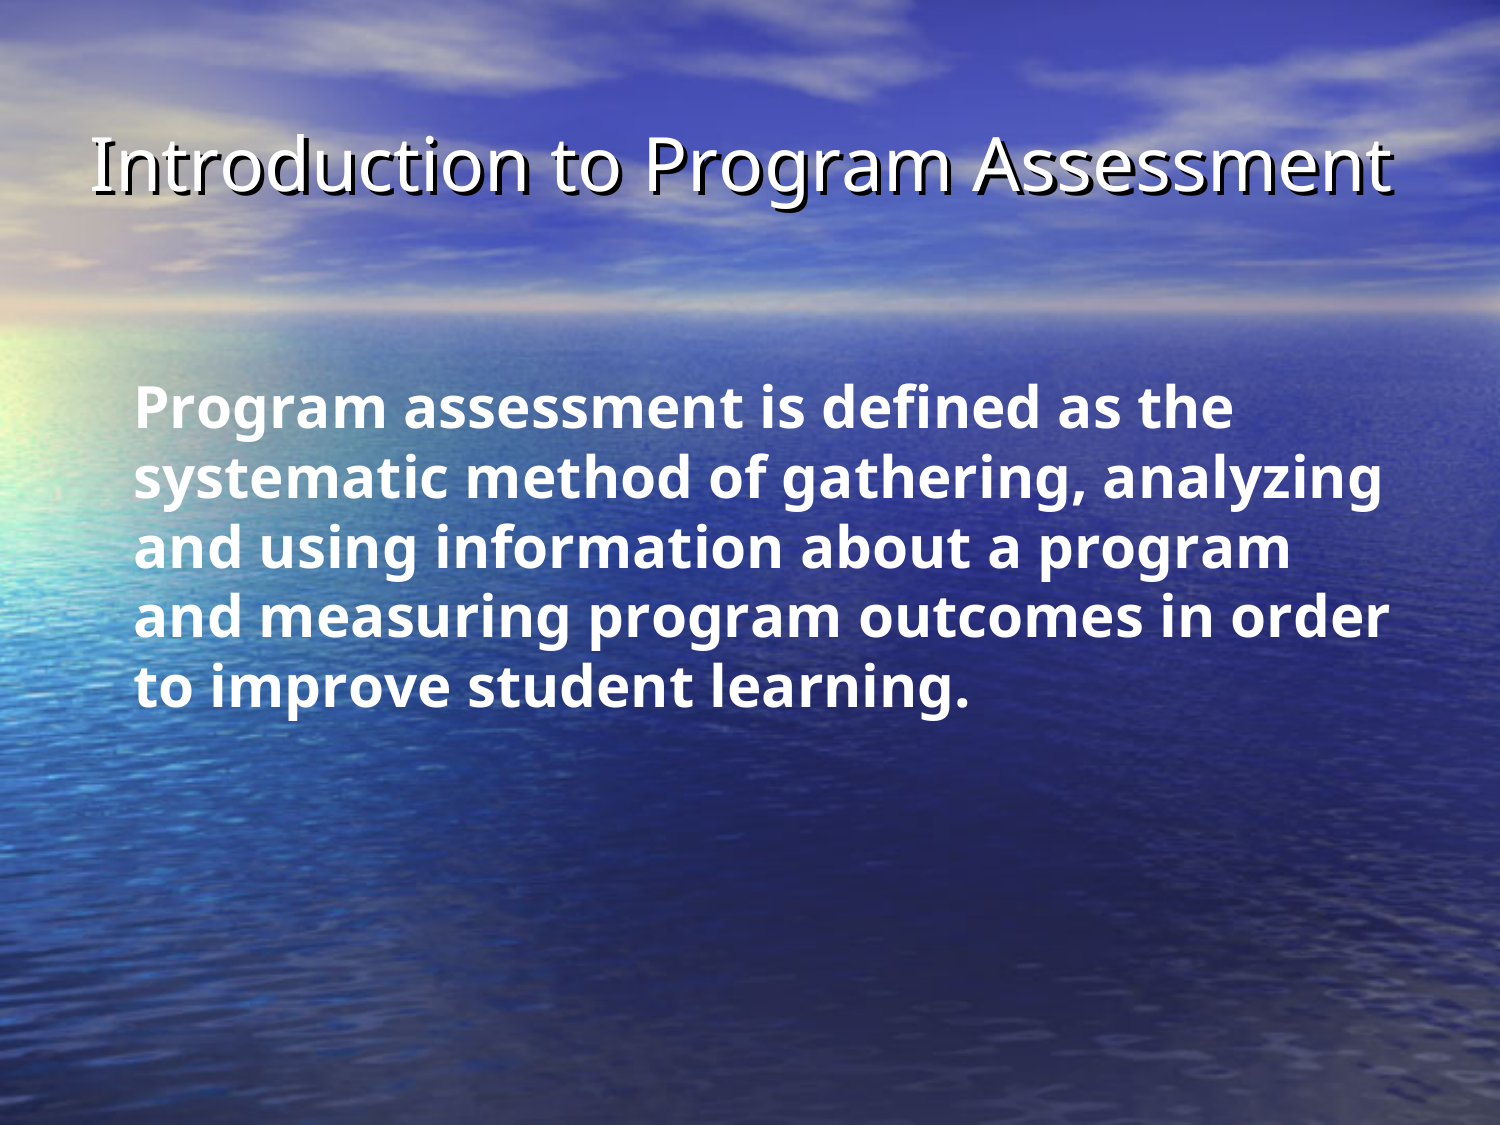

# Introduction to Program Assessment
	Program assessment is defined as the systematic method of gathering, analyzing and using information about a program and measuring program outcomes in order to improve student learning.